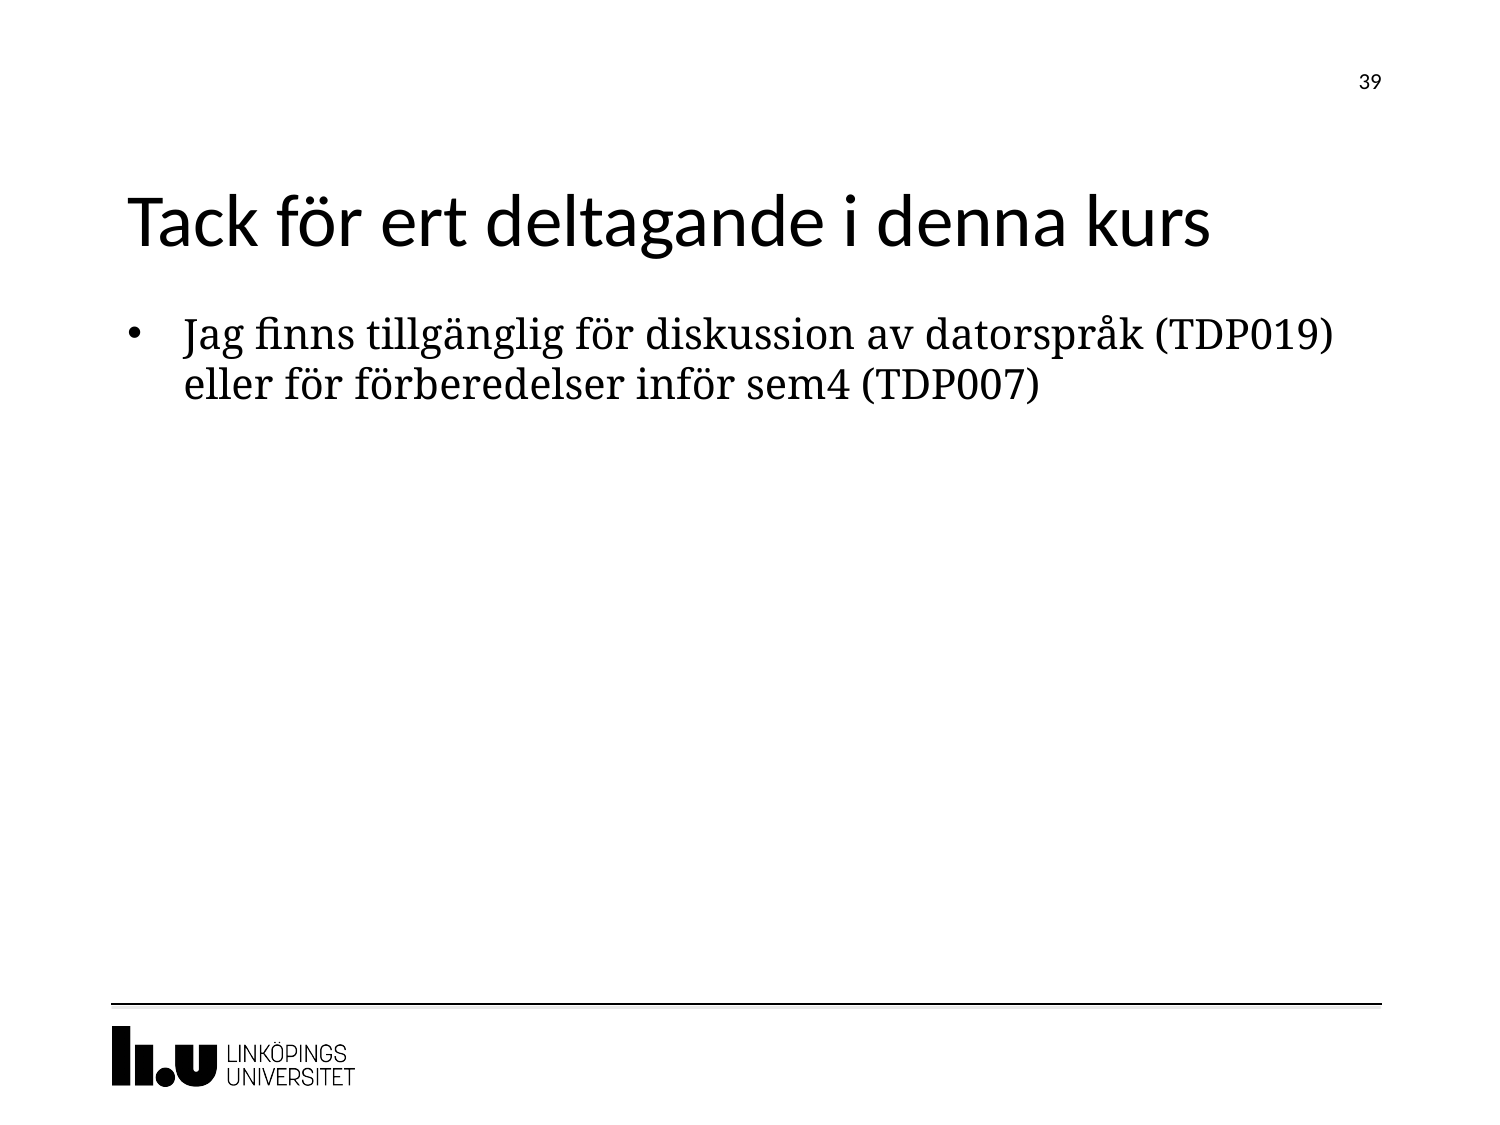

Tack för ert deltagande i denna kurs
Jag finns tillgänglig för diskussion av datorspråk (TDP019) eller för förberedelser inför sem4 (TDP007)